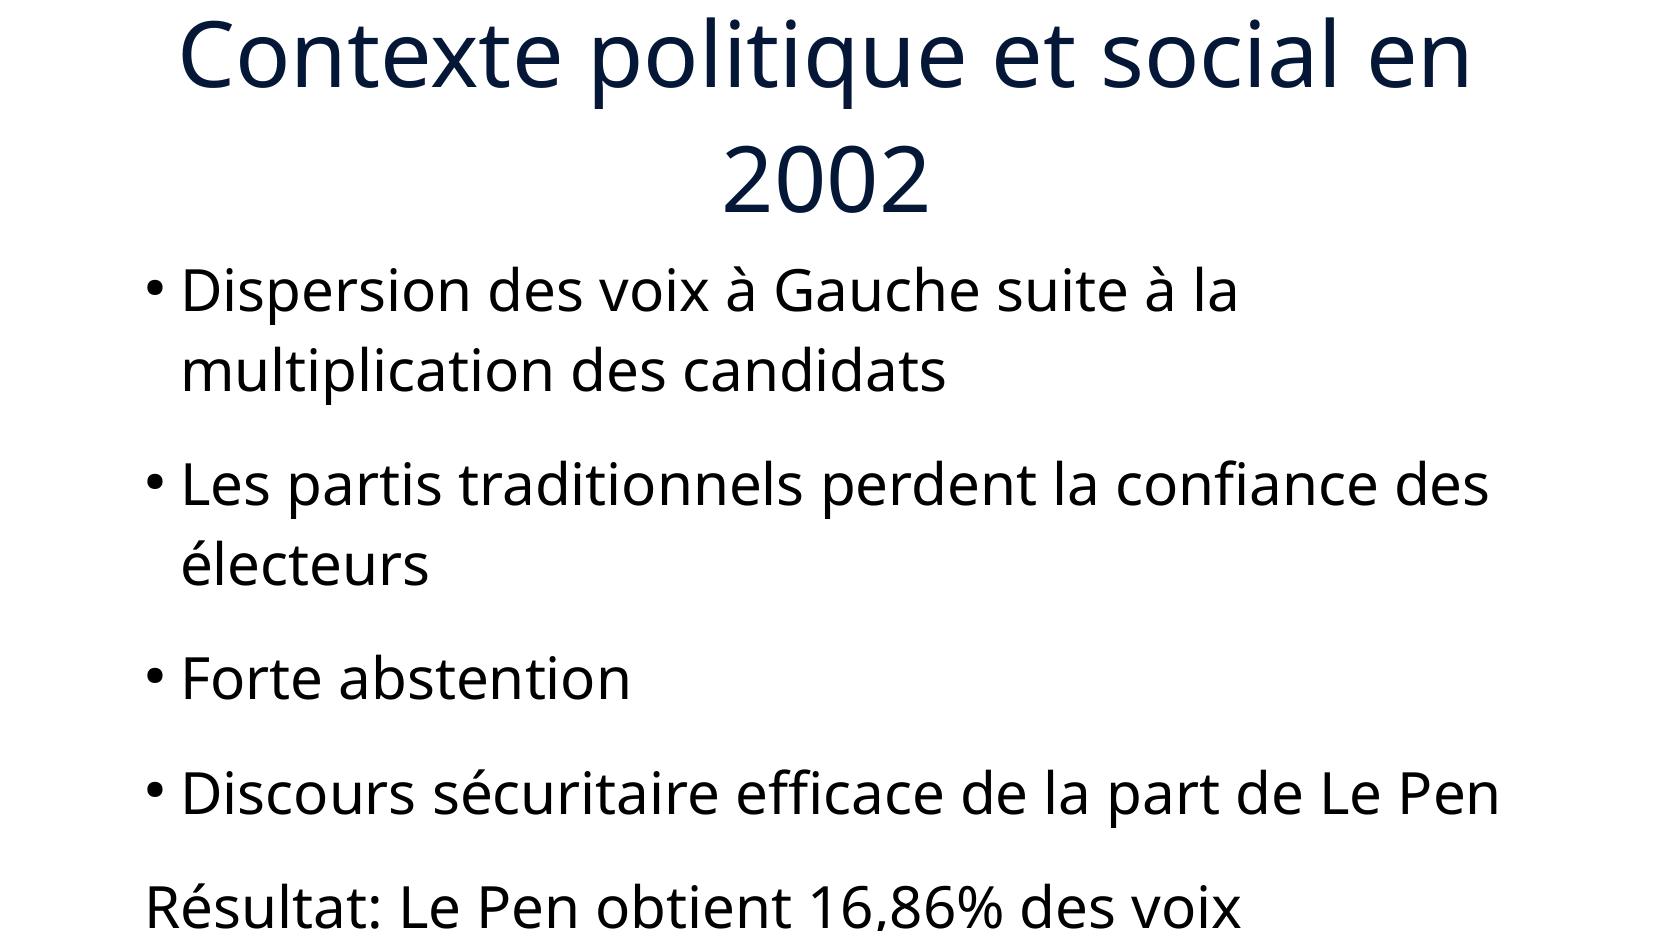

# Contexte politique et social en 2002
Dispersion des voix à Gauche suite à la multiplication des candidats
Les partis traditionnels perdent la confiance des électeurs
Forte abstention
Discours sécuritaire efficace de la part de Le Pen
Résultat: Le Pen obtient 16,86% des voix